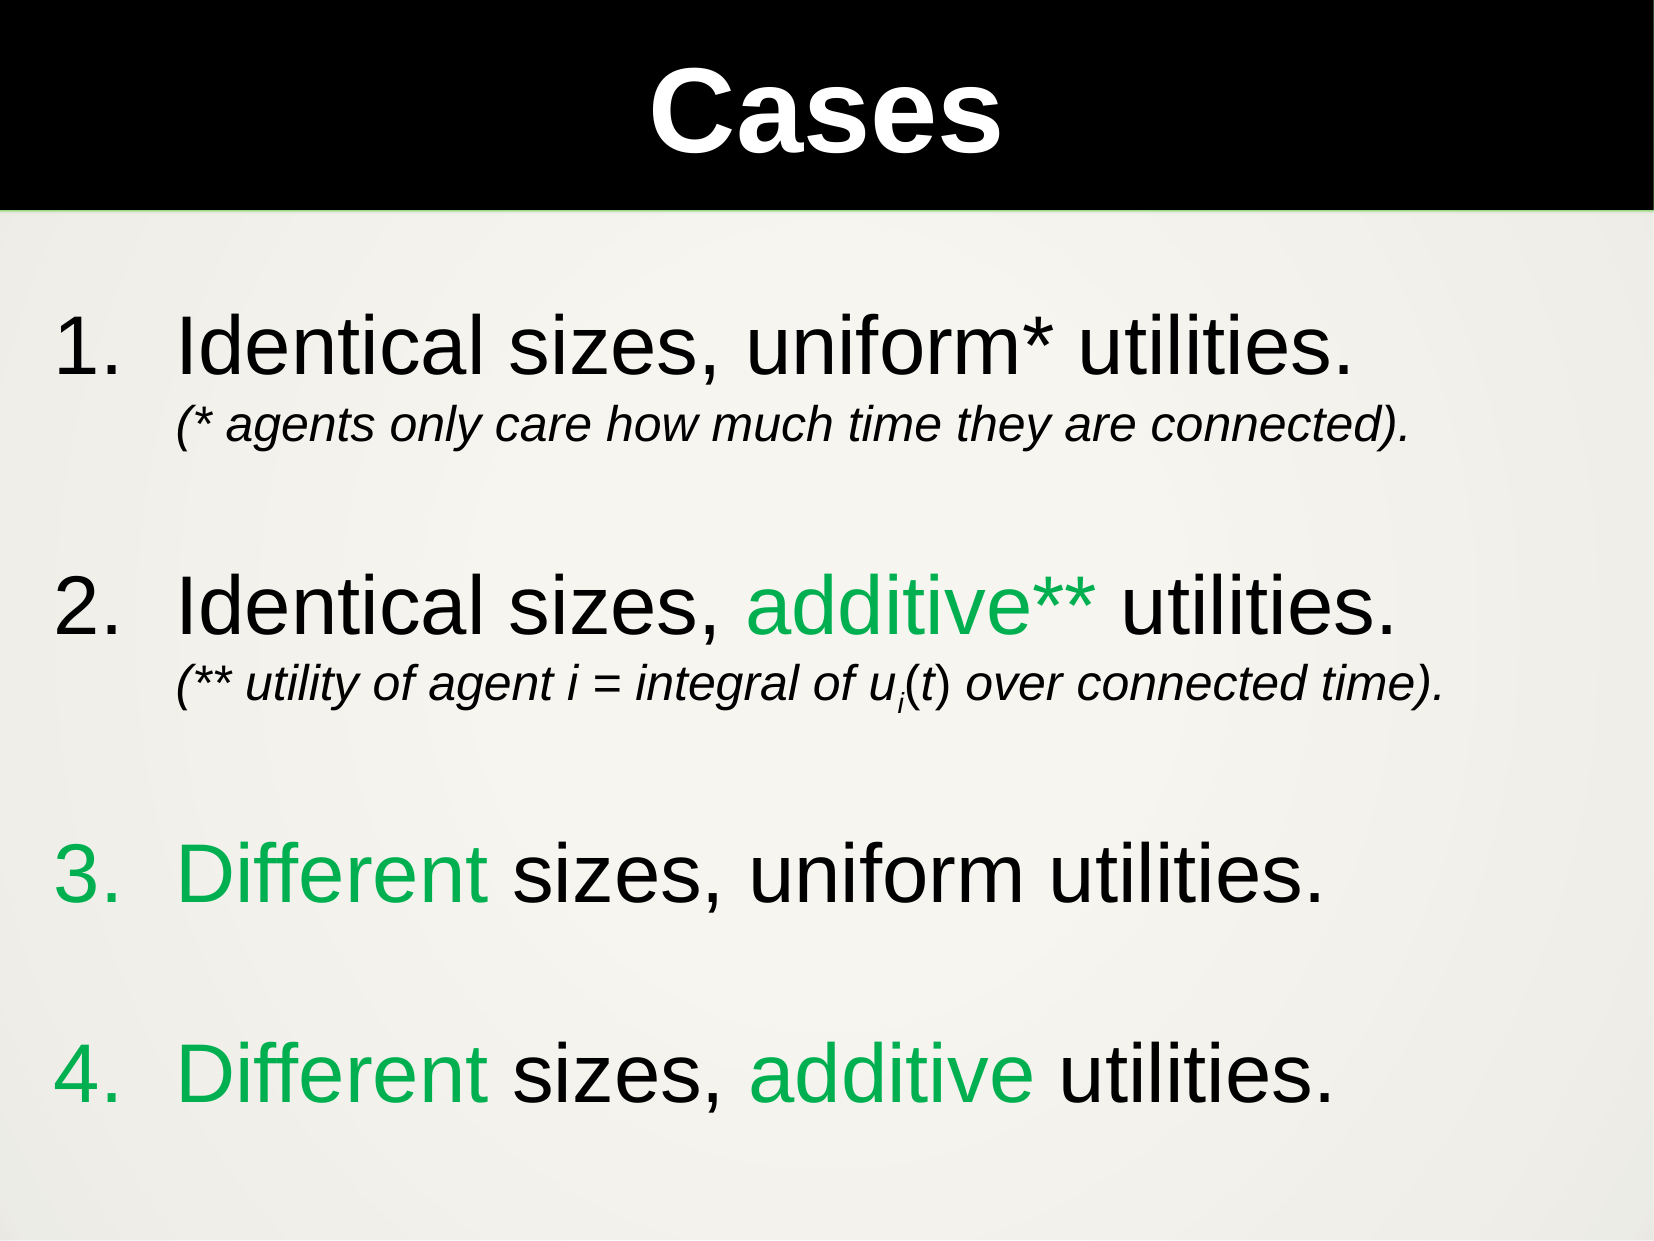

# Cases
Identical sizes, uniform* utilities.
(* agents only care how much time they are connected).
Identical sizes, additive** utilities.
(** utility of agent i = integral of ui(t) over connected time).
Different sizes, uniform utilities.
Different sizes, additive utilities.